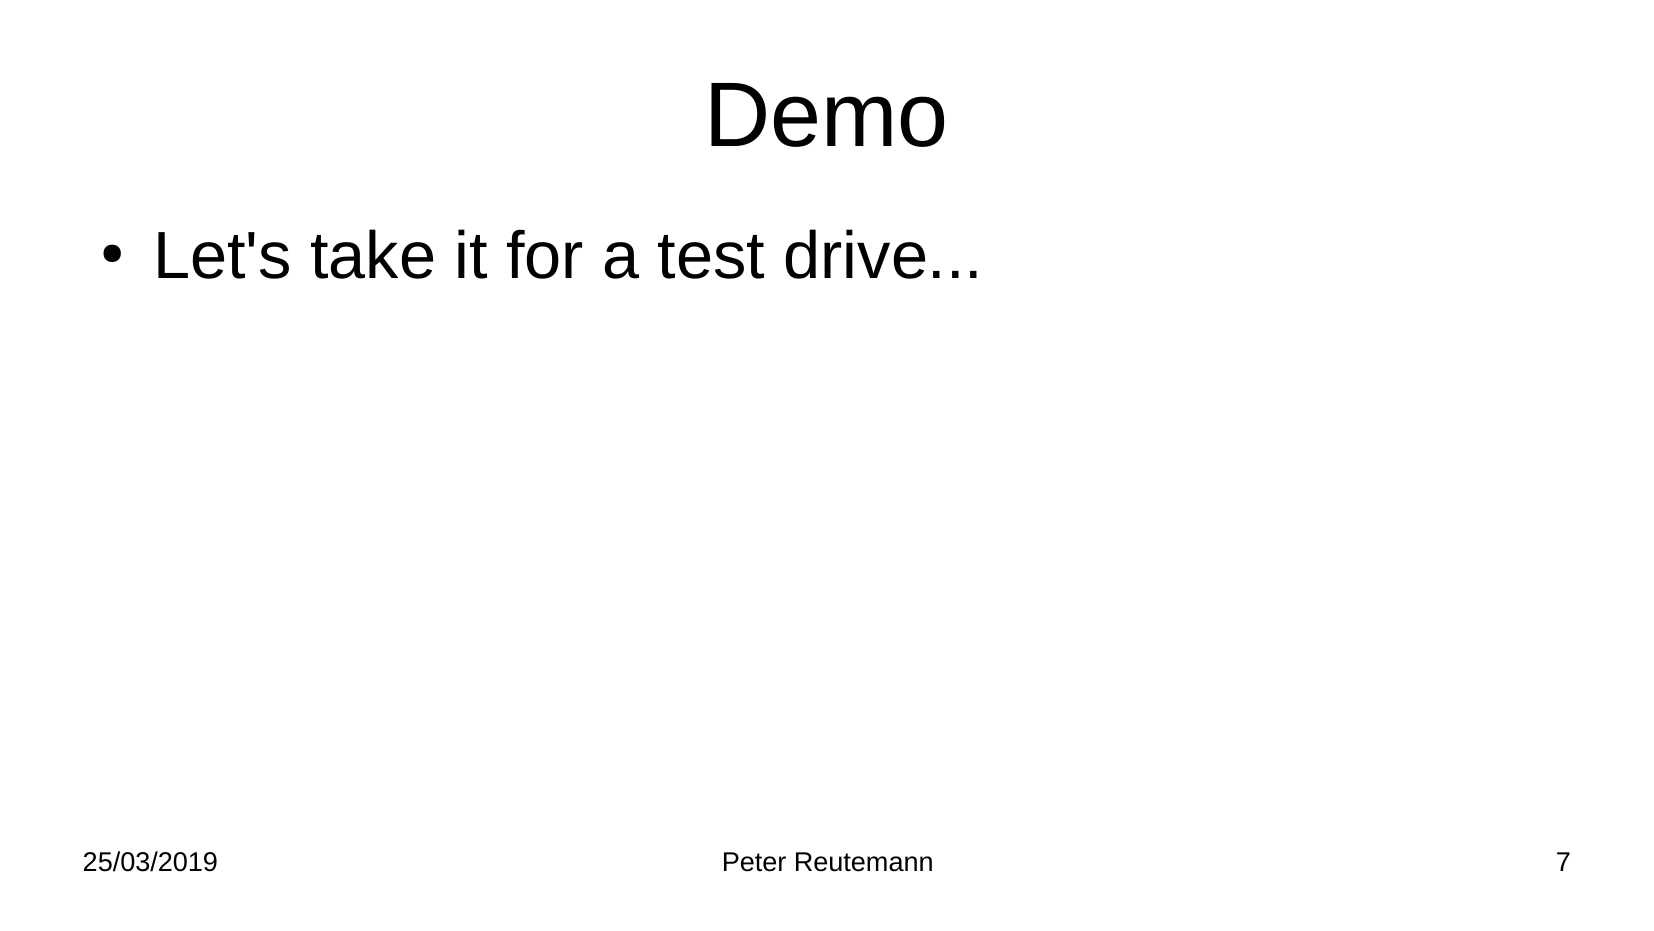

# Demo
Let's take it for a test drive...
25/03/2019
Peter Reutemann
7